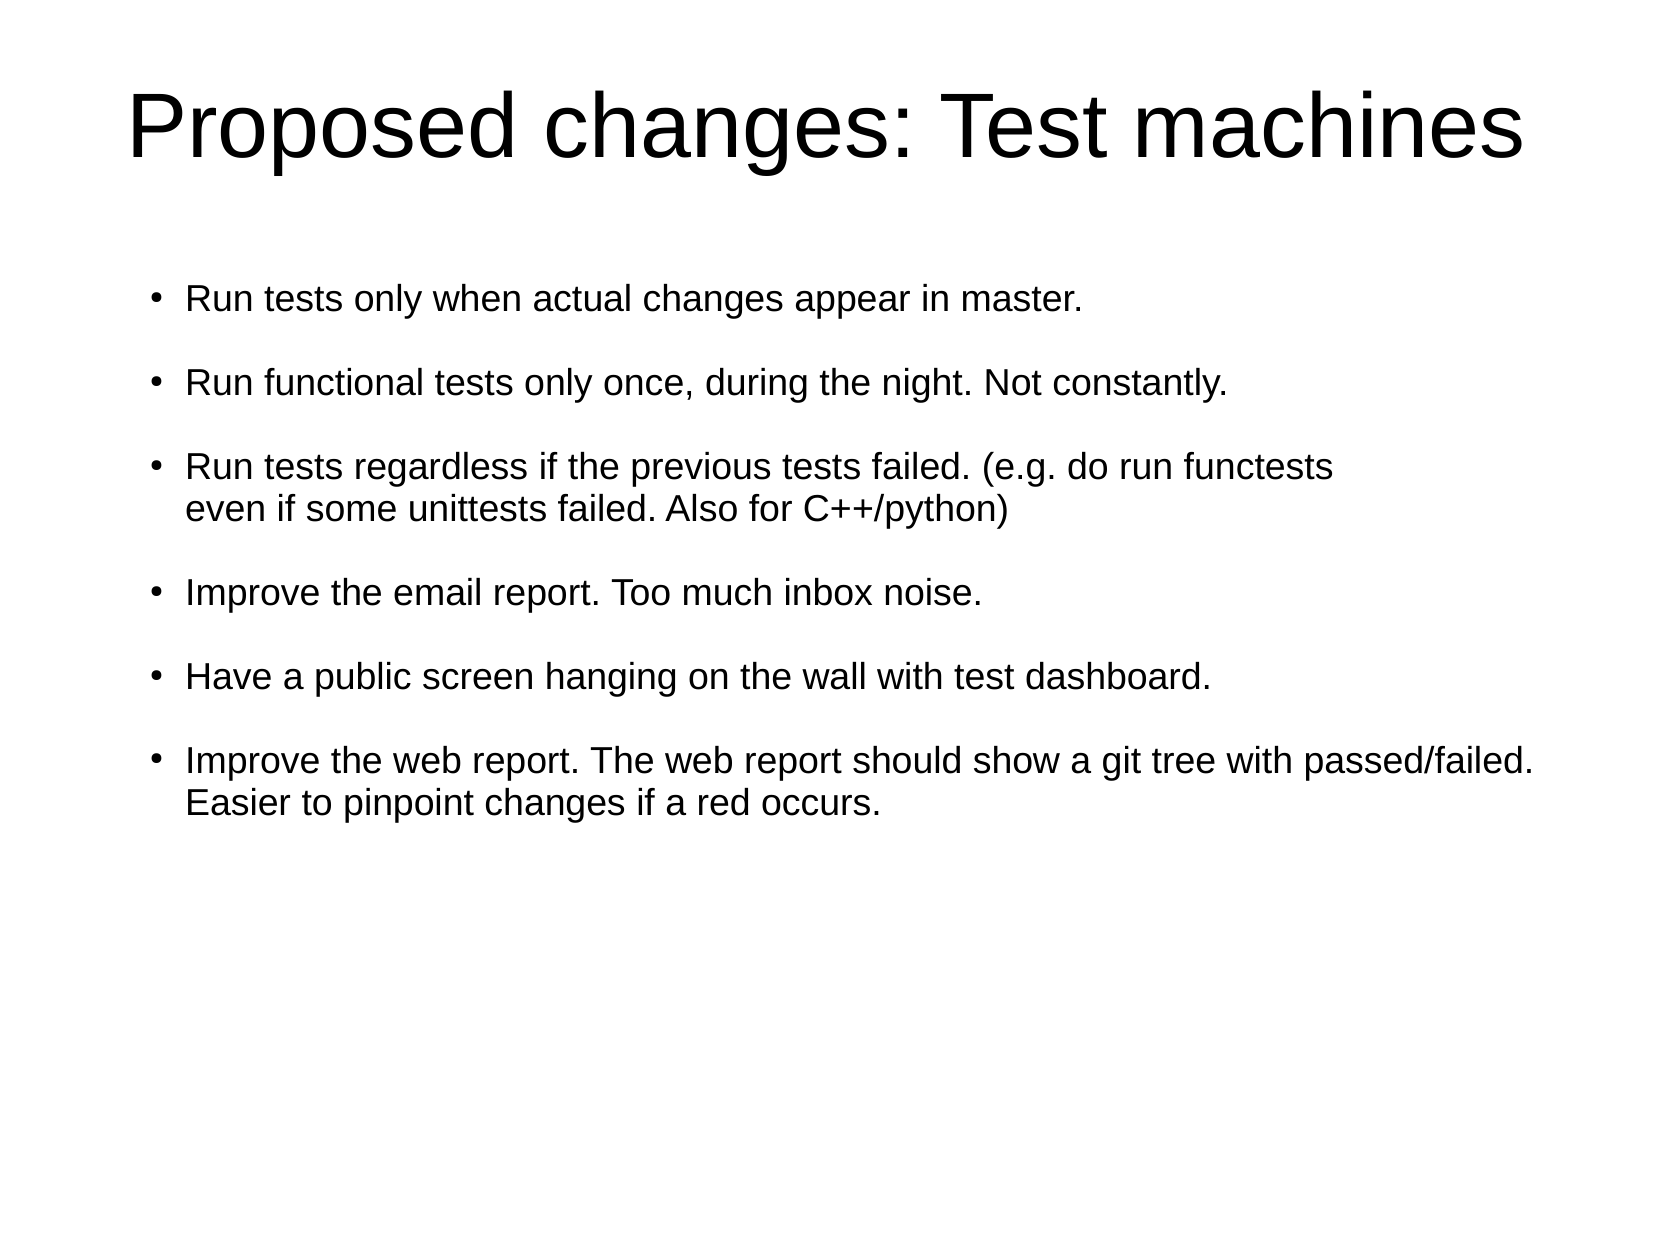

# Proposed changes: Test machines
Run tests only when actual changes appear in master.
Run functional tests only once, during the night. Not constantly.
Run tests regardless if the previous tests failed. (e.g. do run functests
even if some unittests failed. Also for C++/python)
Improve the email report. Too much inbox noise.
Have a public screen hanging on the wall with test dashboard.
Improve the web report. The web report should show a git tree with passed/failed.
Easier to pinpoint changes if a red occurs.